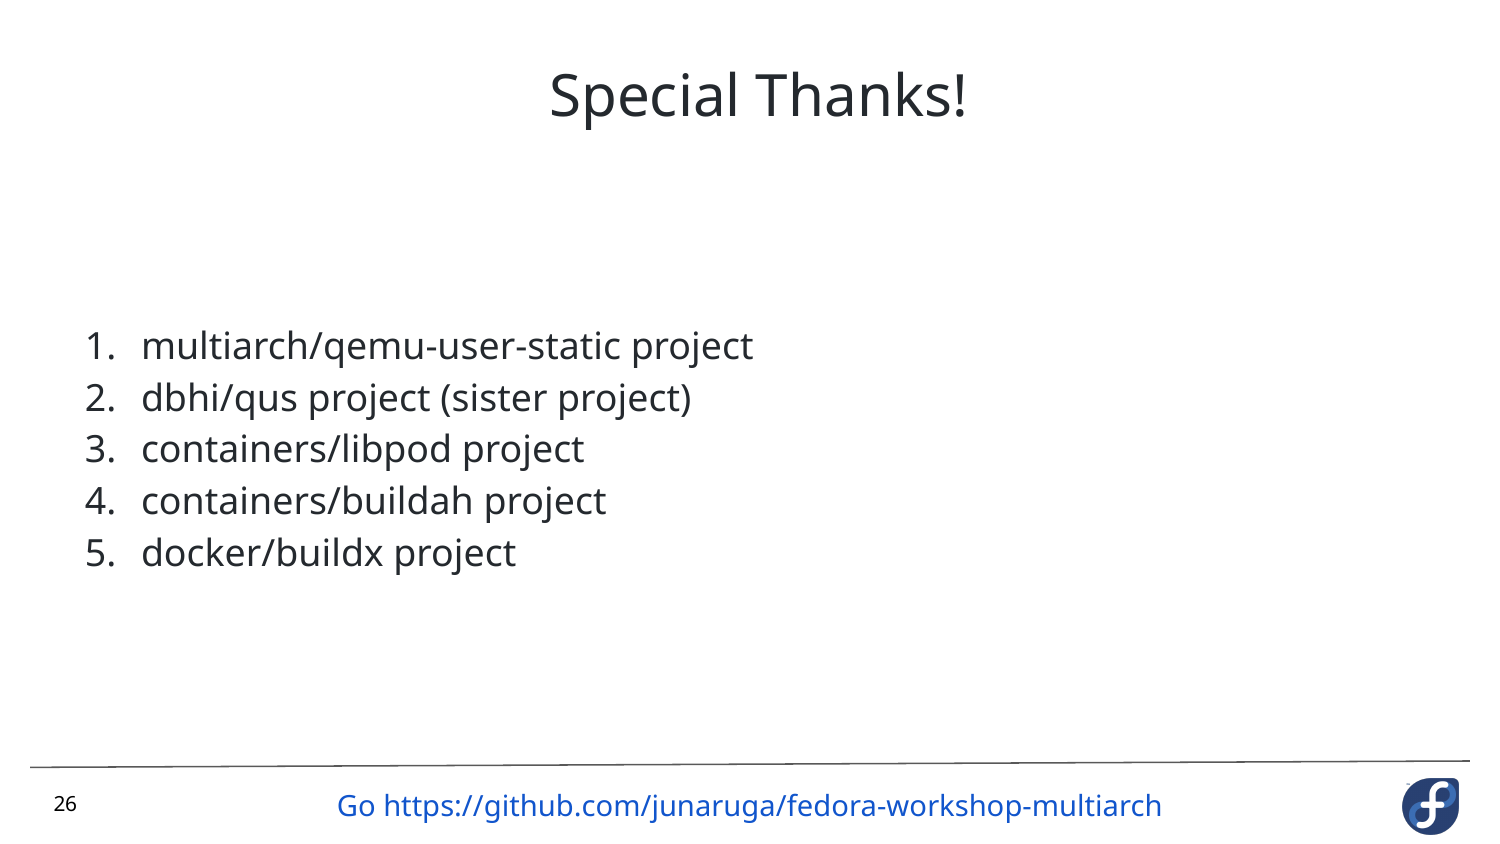

# Special Thanks!
multiarch/qemu-user-static project
dbhi/qus project (sister project)
containers/libpod project
containers/buildah project
docker/buildx project
Go https://github.com/junaruga/fedora-workshop-multiarch